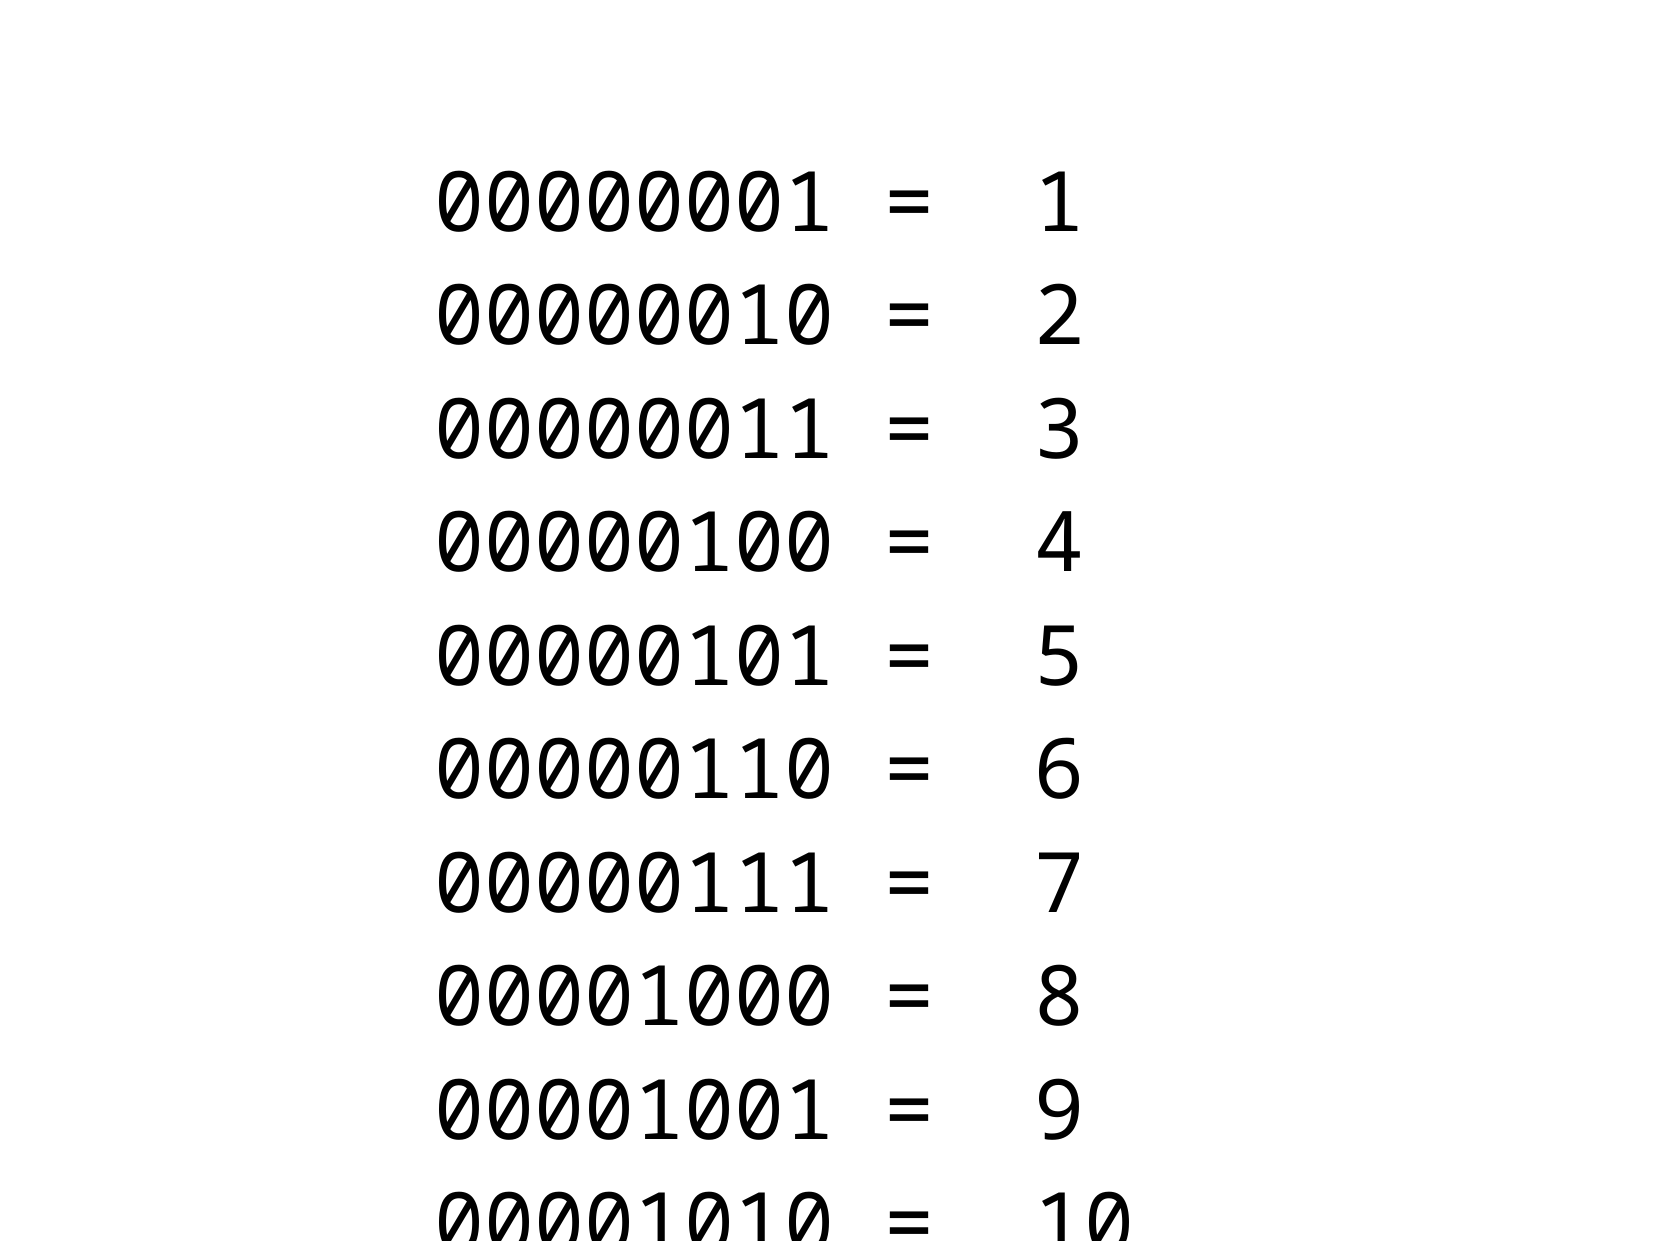

00000001 = 1
00000010 = 2
00000011 = 3
00000100 = 4
00000101 = 5
00000110 = 6
00000111 = 7
00001000 = 8
00001001 = 9
00001010 = 10